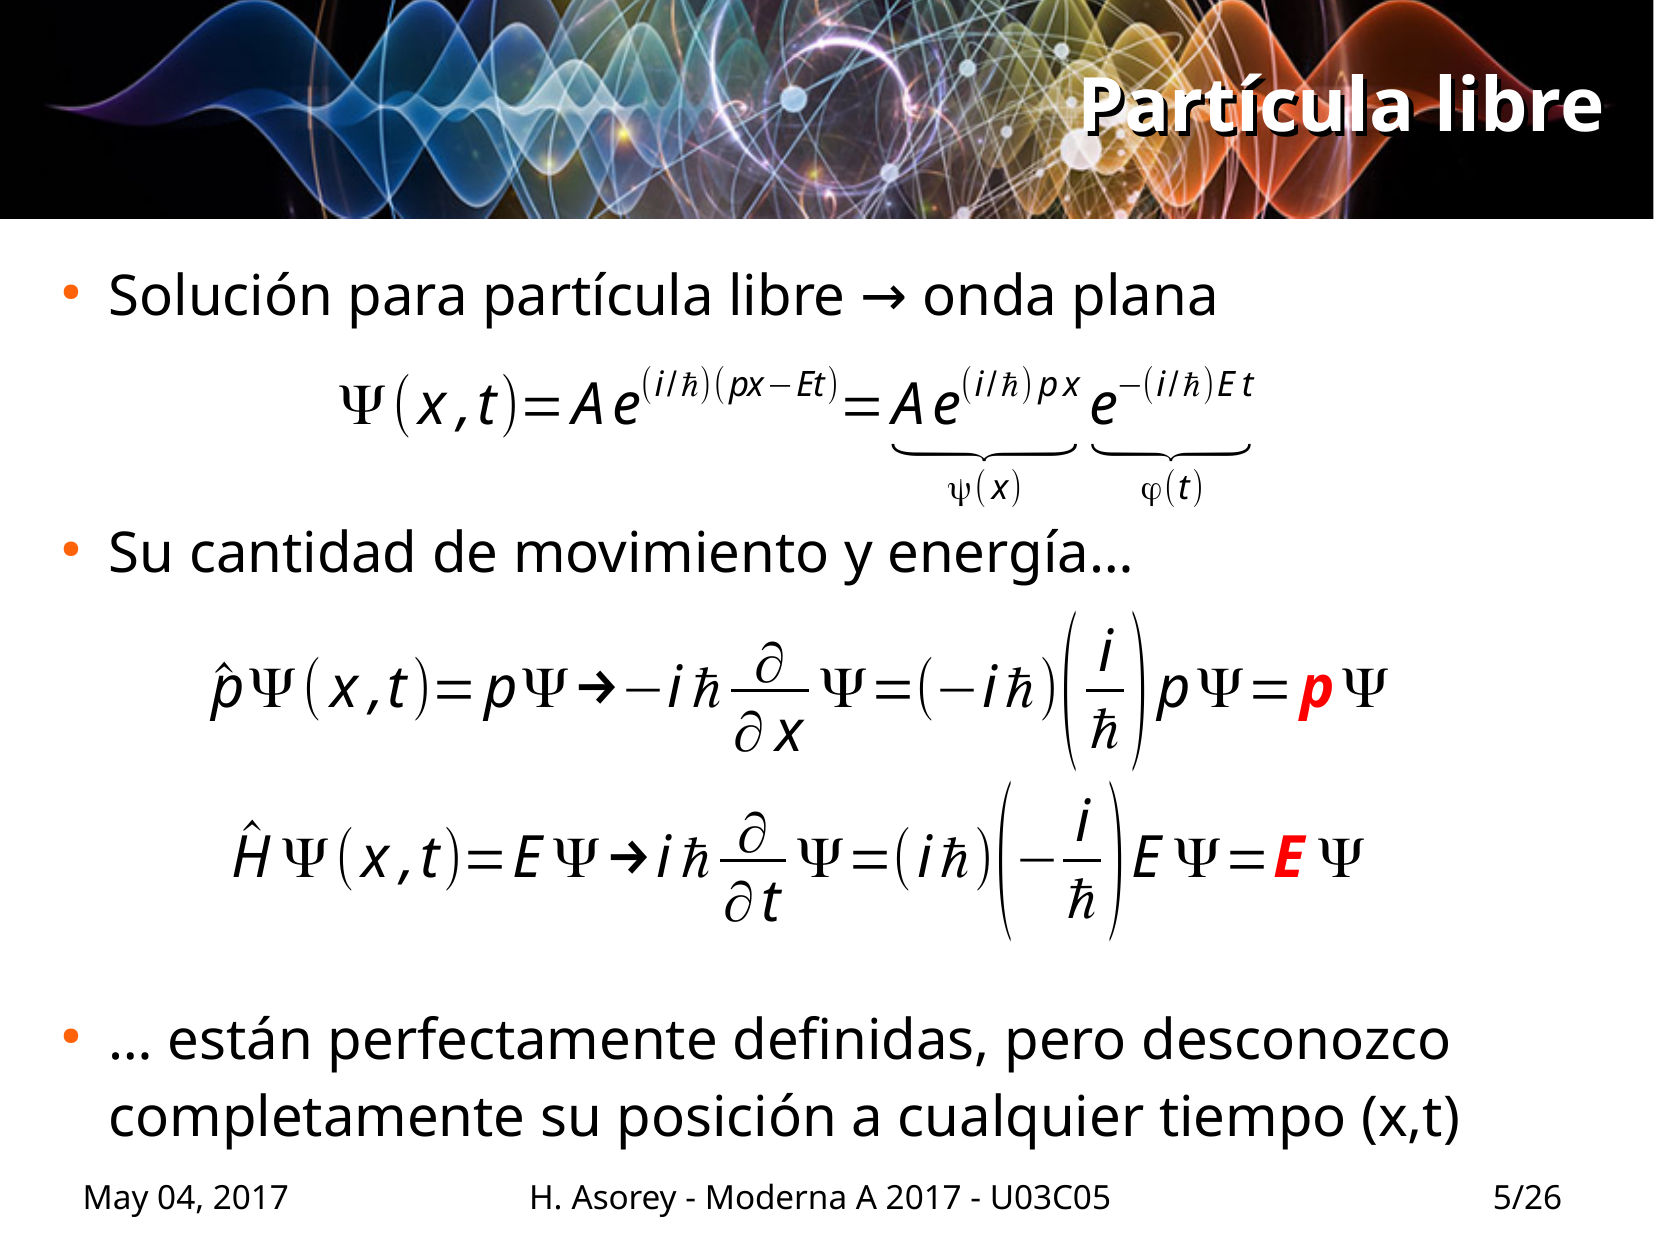

# Partícula libre
Solución para partícula libre → onda plana
Su cantidad de movimiento y energía…
… están perfectamente definidas, pero desconozco completamente su posición a cualquier tiempo (x,t)
May 04, 2017
H. Asorey - Moderna A 2017 - U03C05
5